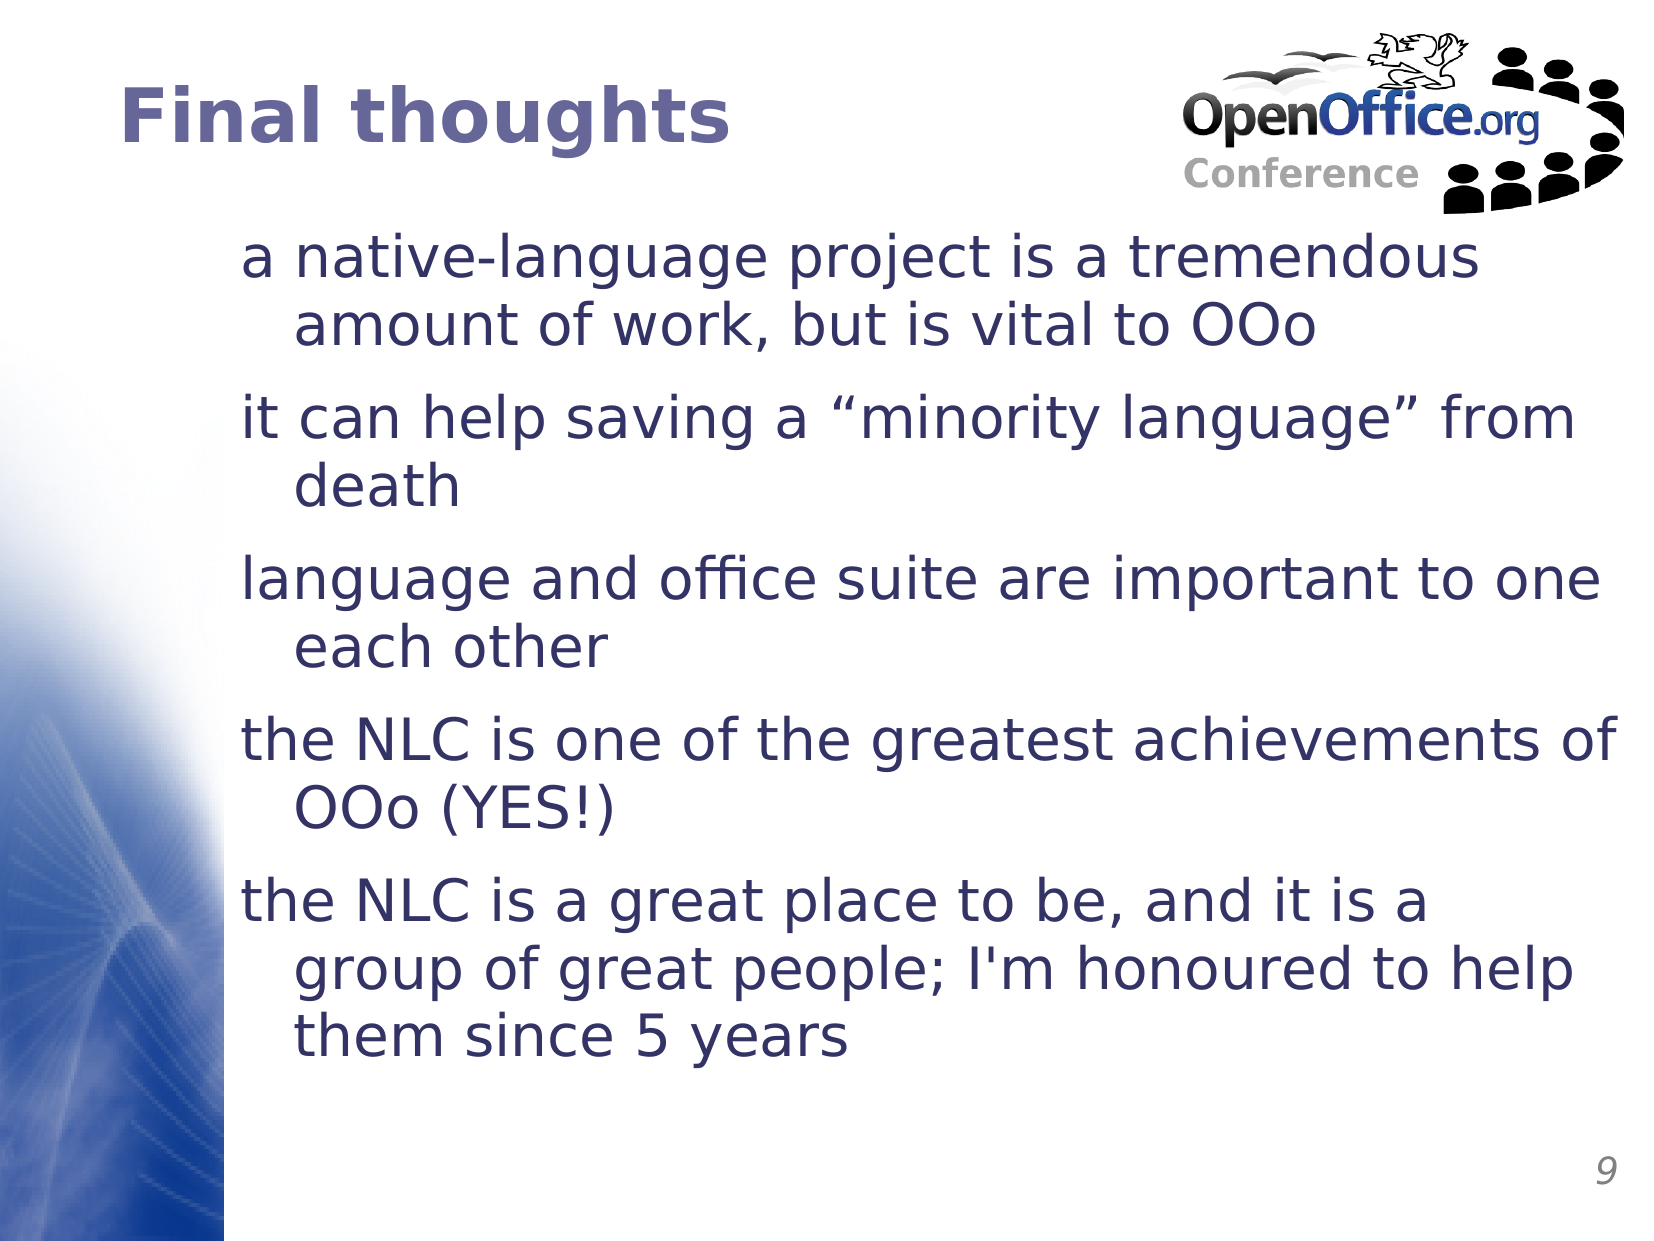

# Final thoughts
a native-language project is a tremendous amount of work, but is vital to OOo
it can help saving a “minority language” from death
language and office suite are important to one each other
the NLC is one of the greatest achievements of OOo (YES!)
the NLC is a great place to be, and it is a group of great people; I'm honoured to help them since 5 years